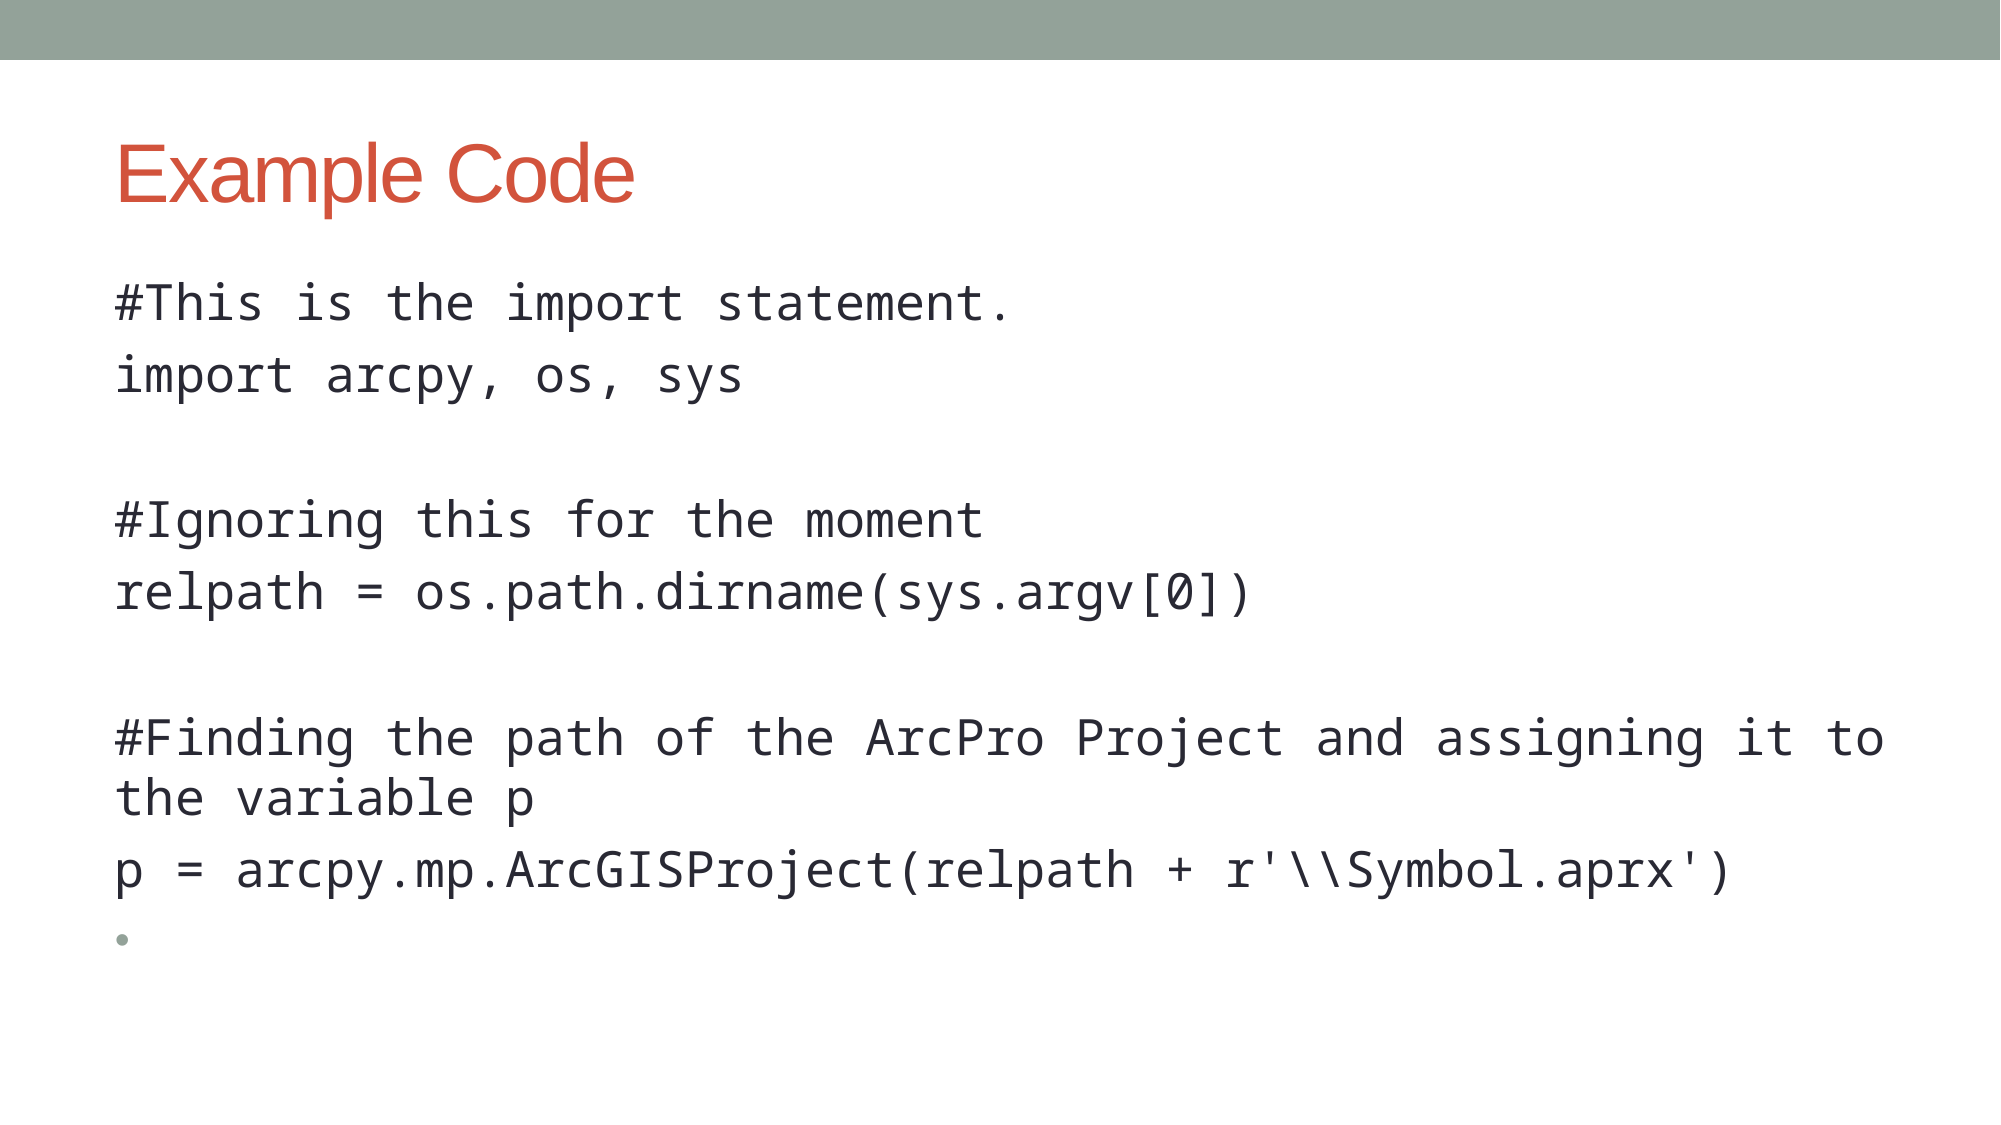

# Example Code
#This is the import statement.
import arcpy, os, sys
#Ignoring this for the moment
relpath = os.path.dirname(sys.argv[0])
#Finding the path of the ArcPro Project and assigning it to the variable p
p = arcpy.mp.ArcGISProject(relpath + r'\\Symbol.aprx')